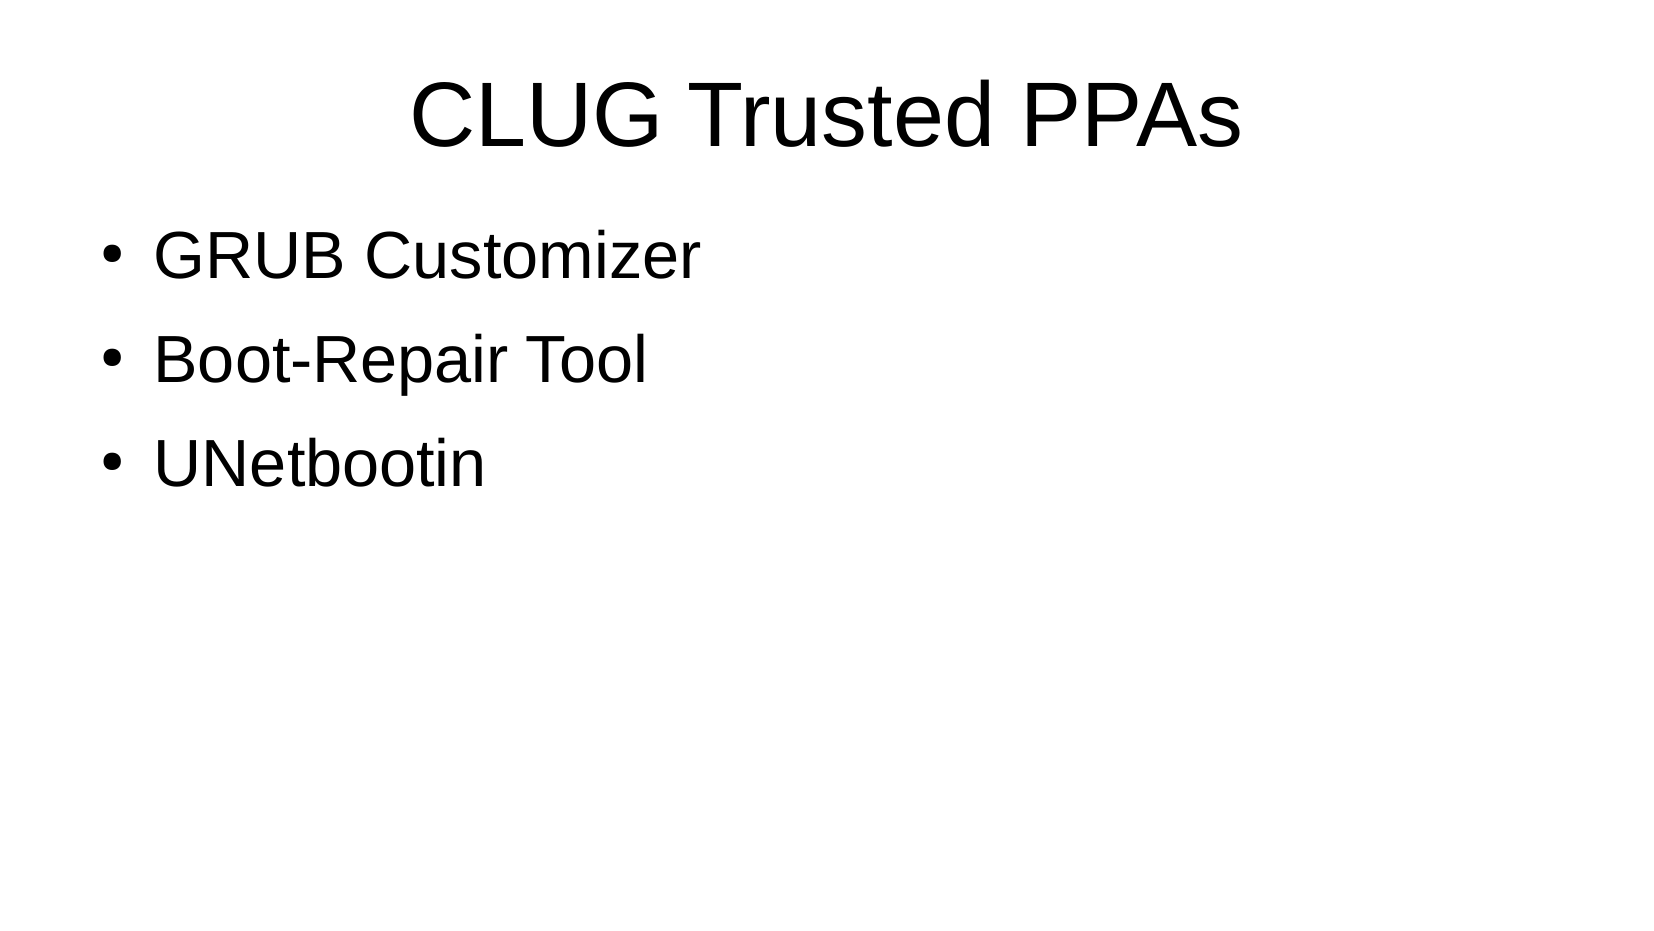

# CLUG Trusted PPAs
GRUB Customizer
Boot-Repair Tool
UNetbootin